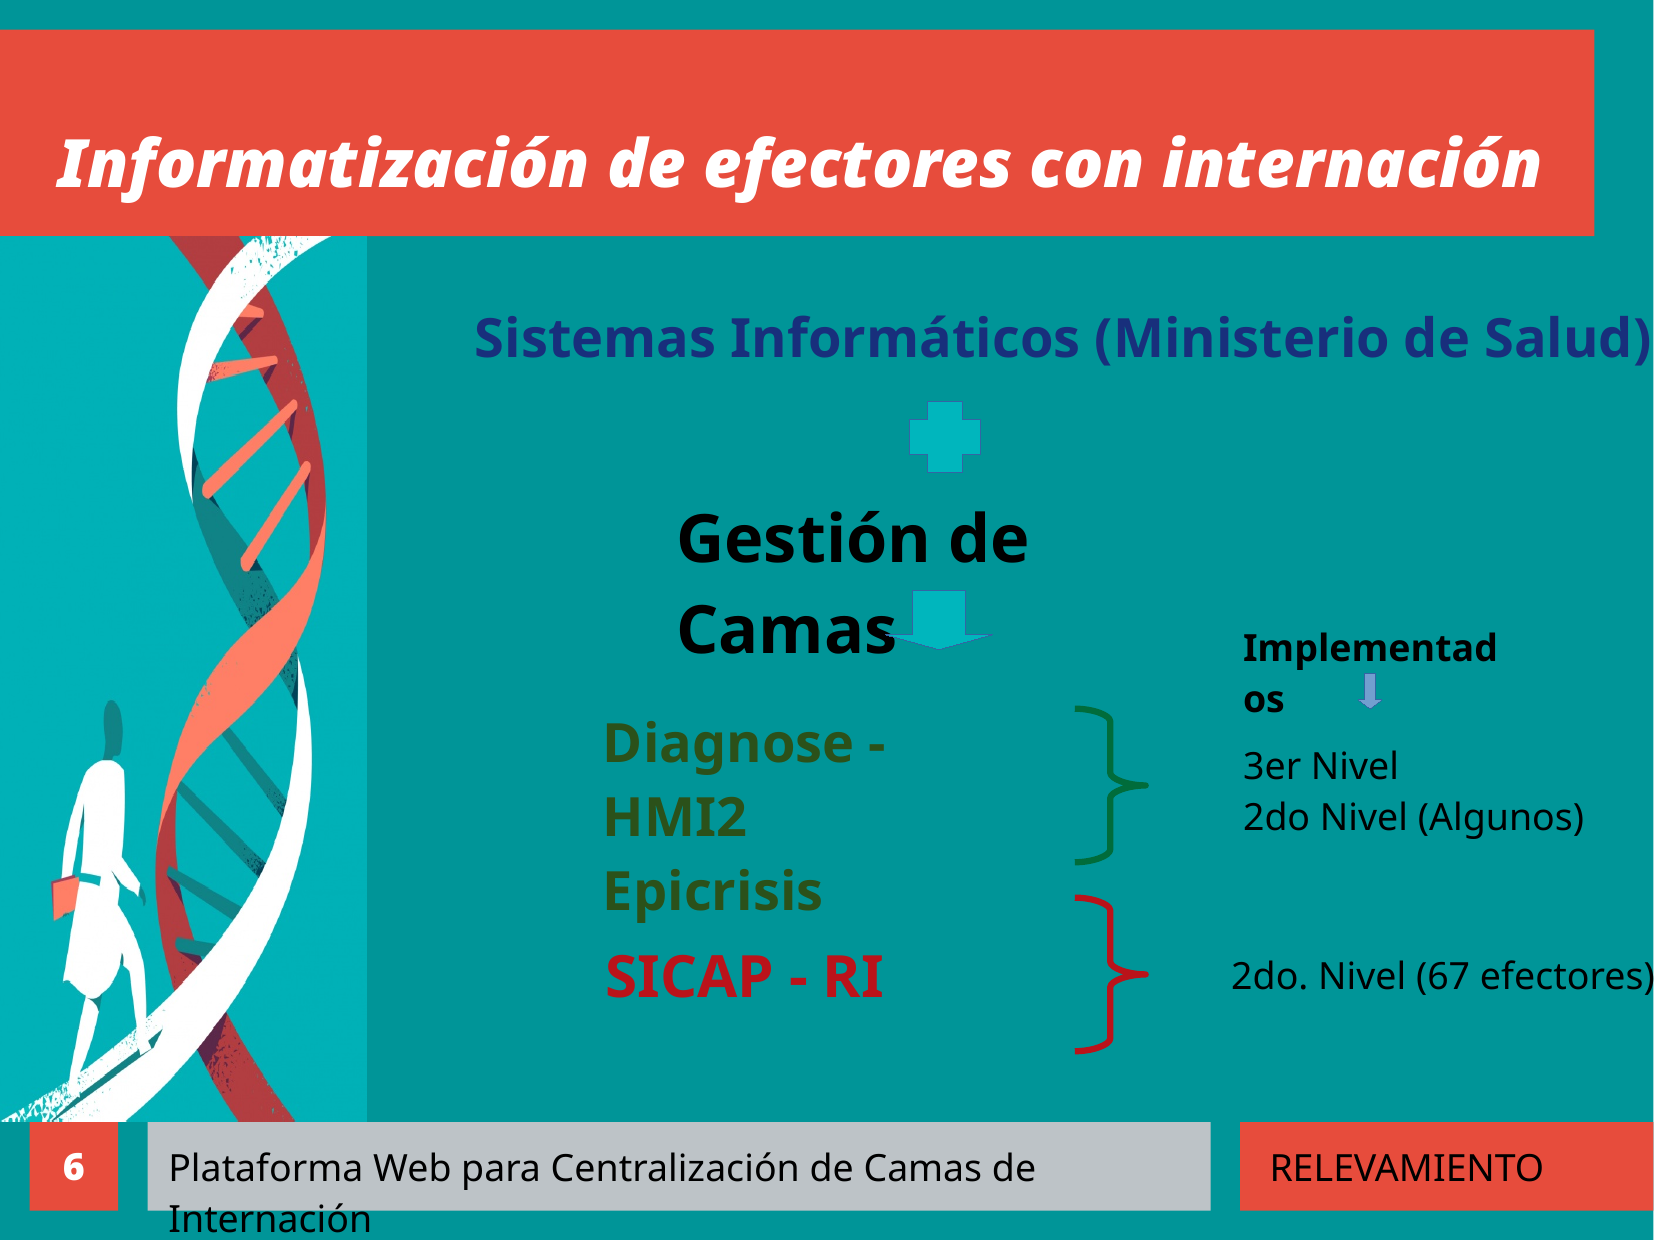

# Informatización de efectores con internación
Sistemas Informáticos (Ministerio de Salud)
Gestión de Camas
Implementados
Diagnose - HMI2
Epicrisis
3er Nivel
2do Nivel (Algunos)
SICAP - RI
2do. Nivel (67 efectores)
6
RELEVAMIENTO
Plataforma Web para Centralización de Camas de Internación